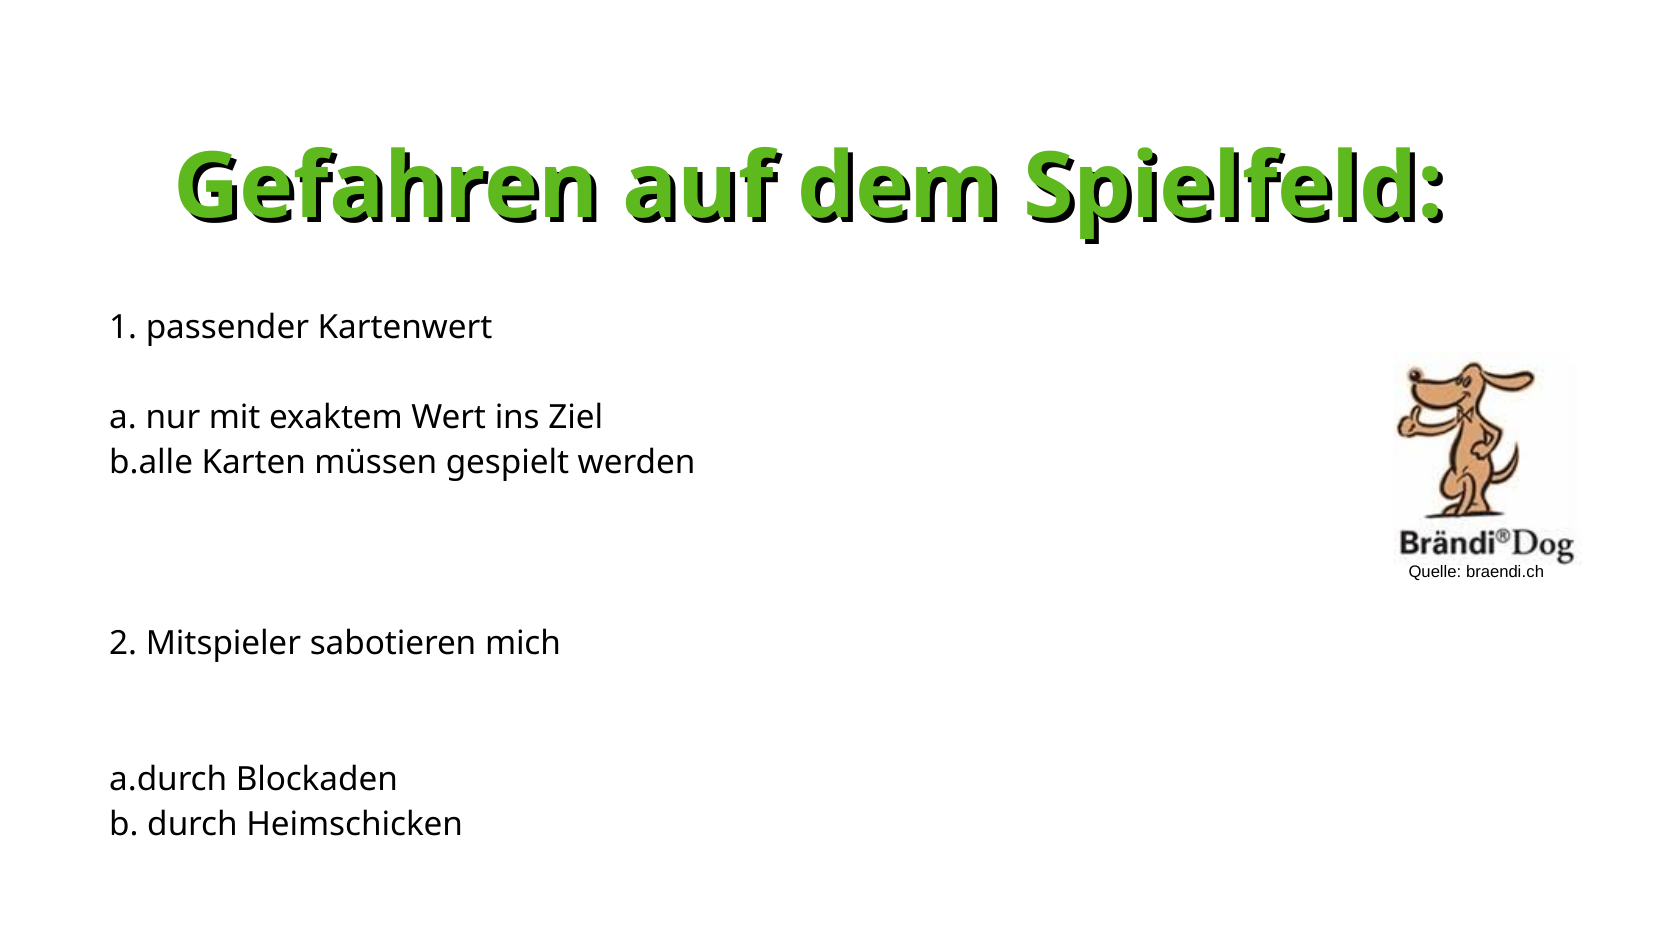

# Gefahren auf dem Spielfeld:
1. passender Kartenwert
a. nur mit exaktem Wert ins Ziel
b.alle Karten müssen gespielt werden
2. Mitspieler sabotieren mich
a.durch Blockaden
b. durch Heimschicken
Quelle: braendi.ch